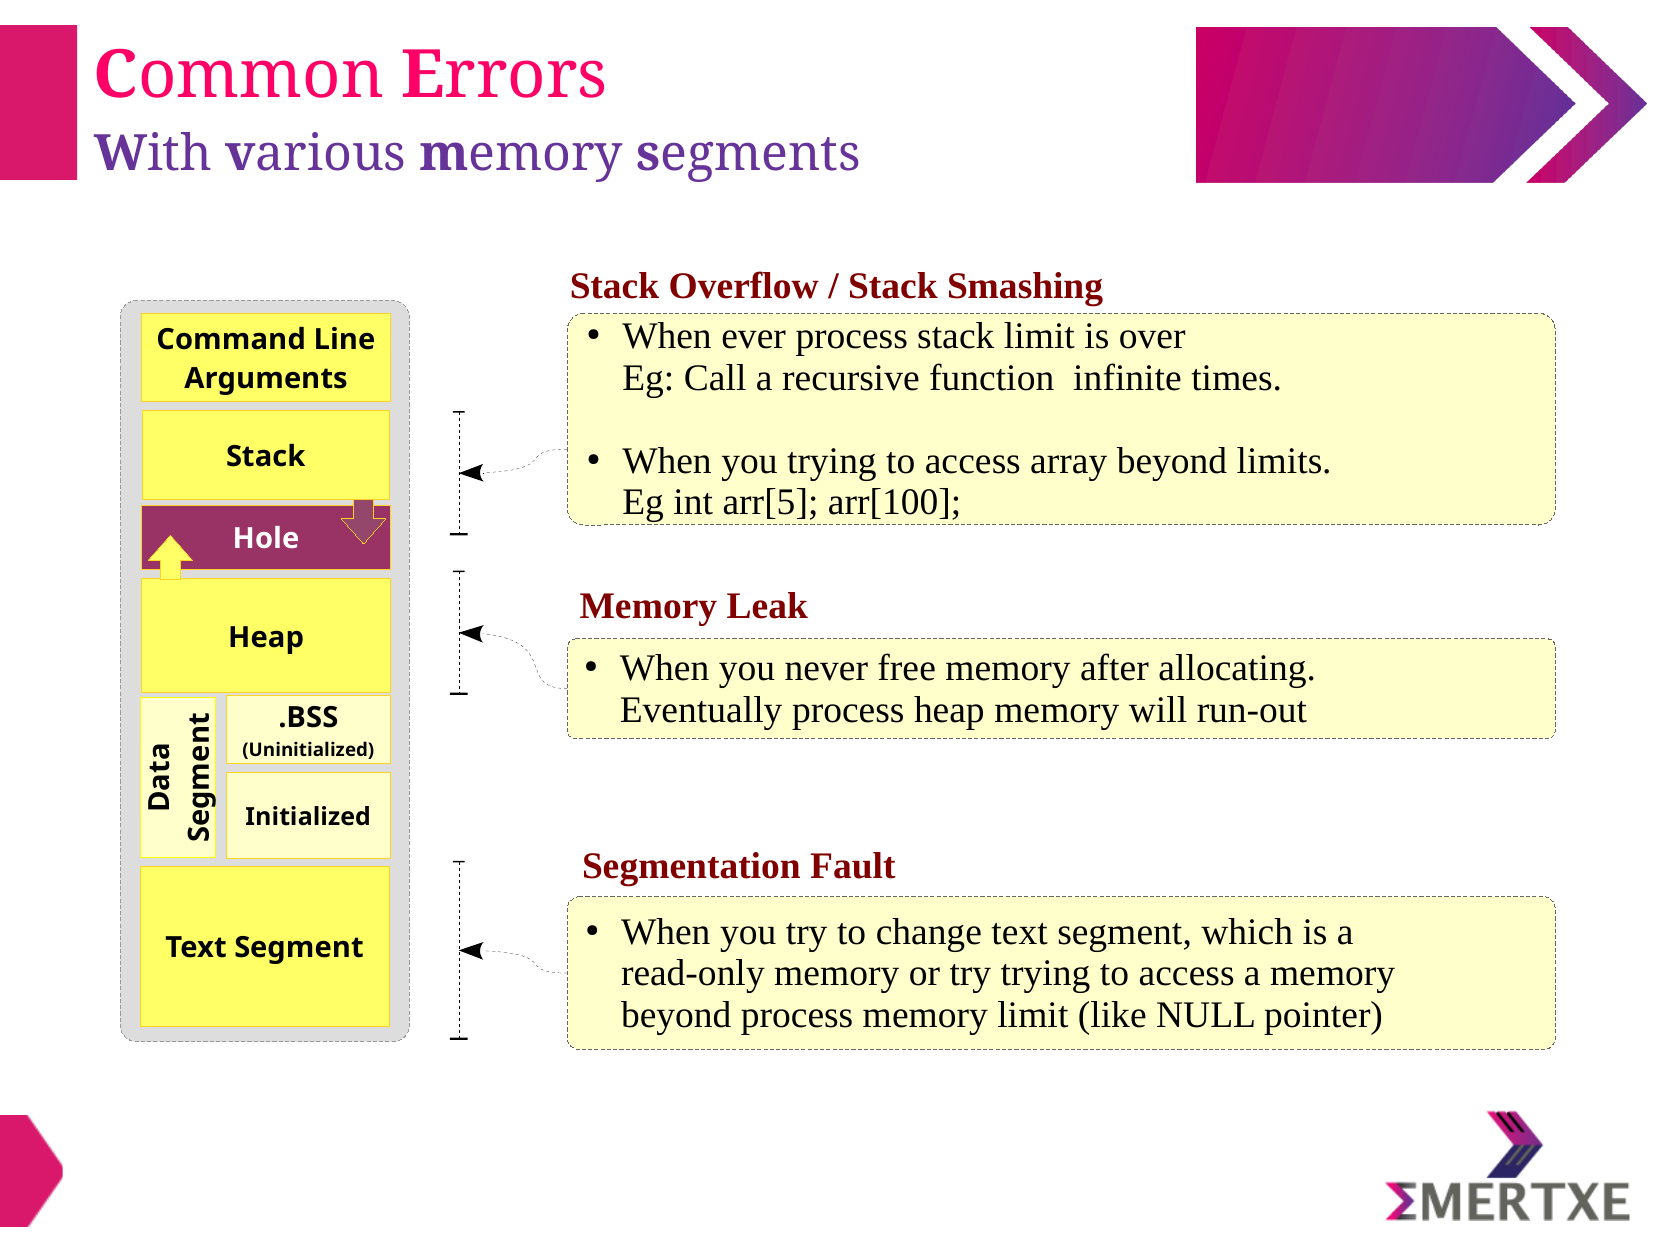

# Common Errors With various memory segments
Stack Overflow / Stack Smashing
Command Line
Arguments
Stack
Hole
Heap
.BSS
(Uninitialized)
Data Segment
Initialized
Text Segment
When ever process stack limit is over
Eg: Call a recursive function infinite times.
When you trying to access array beyond limits.
Eg int arr[5]; arr[100];
Memory Leak
When you never free memory after allocating.
Eventually process heap memory will run-out
Segmentation Fault
When you try to change text segment, which is a
read-only memory or try trying to access a memory
beyond process memory limit (like NULL pointer)